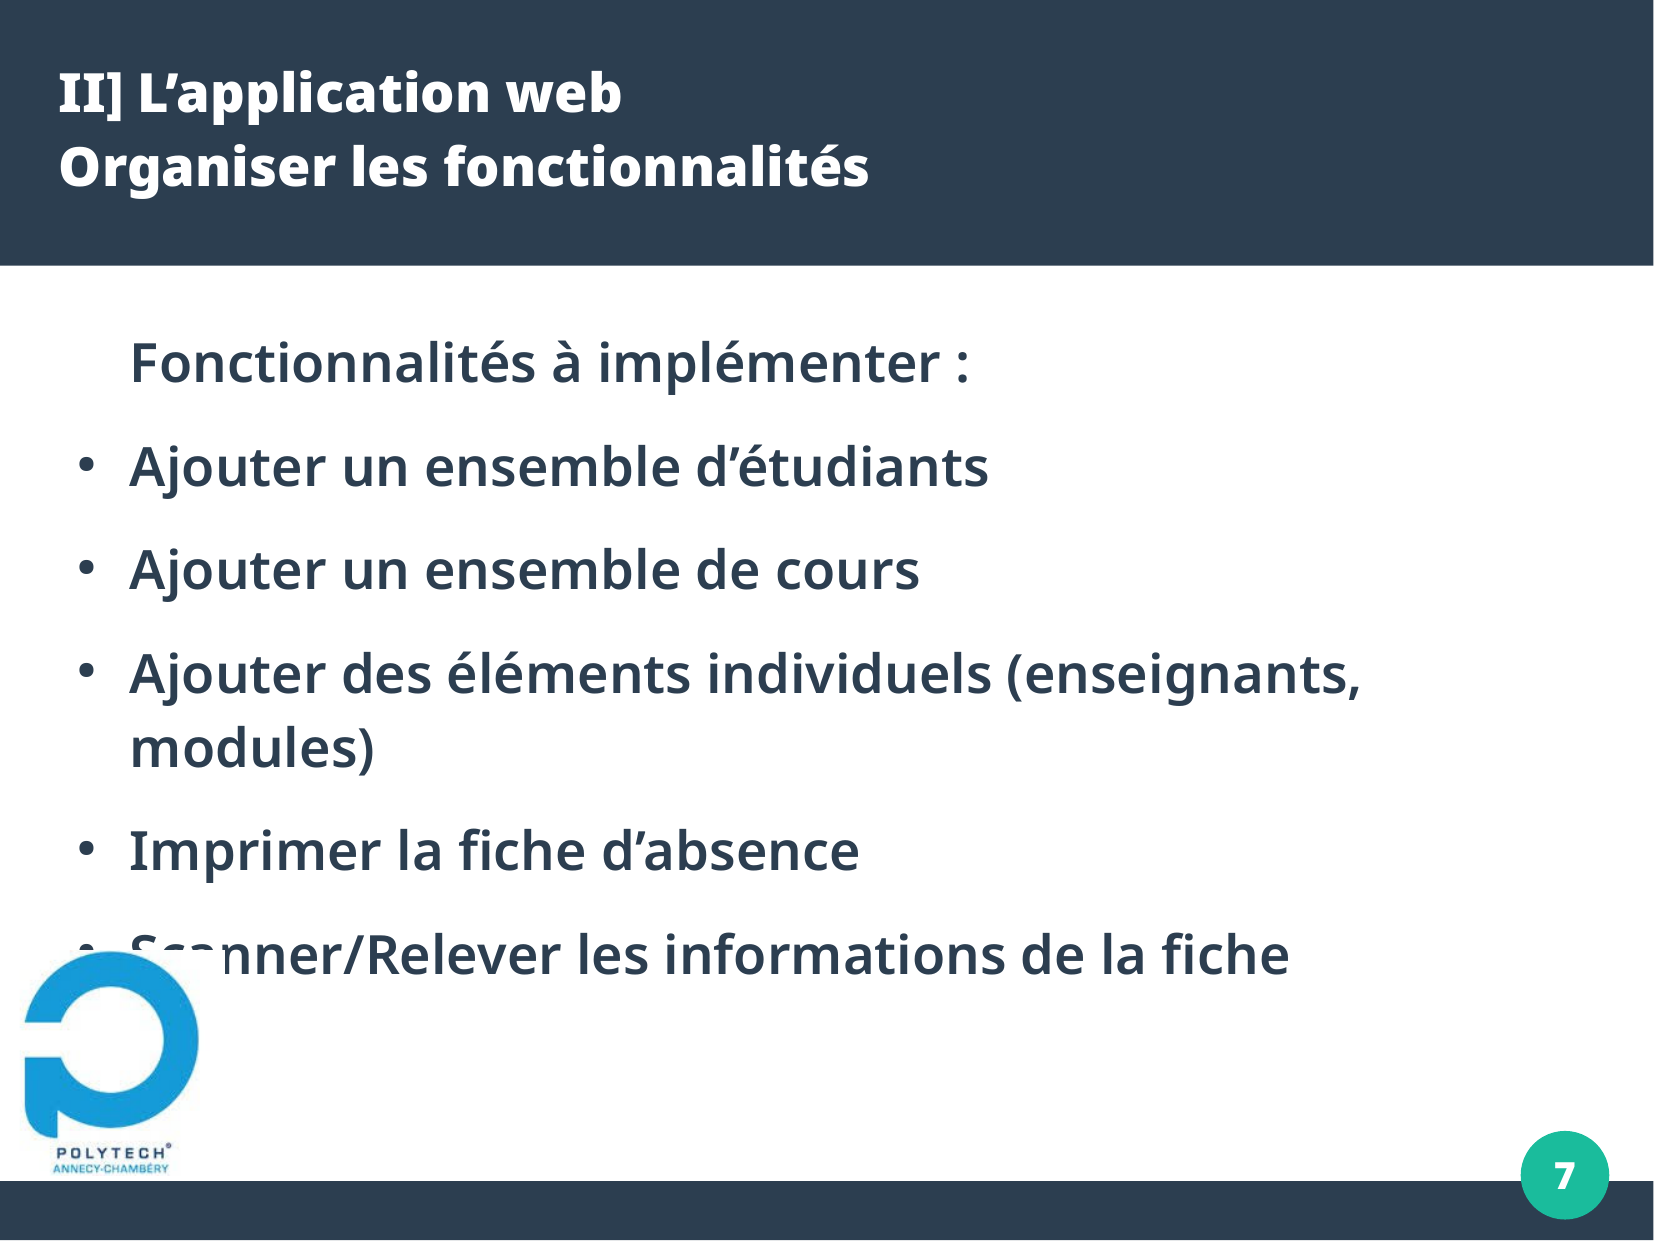

# II] L’application web Organiser les fonctionnalités
Fonctionnalités à implémenter :
Ajouter un ensemble d’étudiants
Ajouter un ensemble de cours
Ajouter des éléments individuels (enseignants, modules)
Imprimer la fiche d’absence
Scanner/Relever les informations de la fiche
7